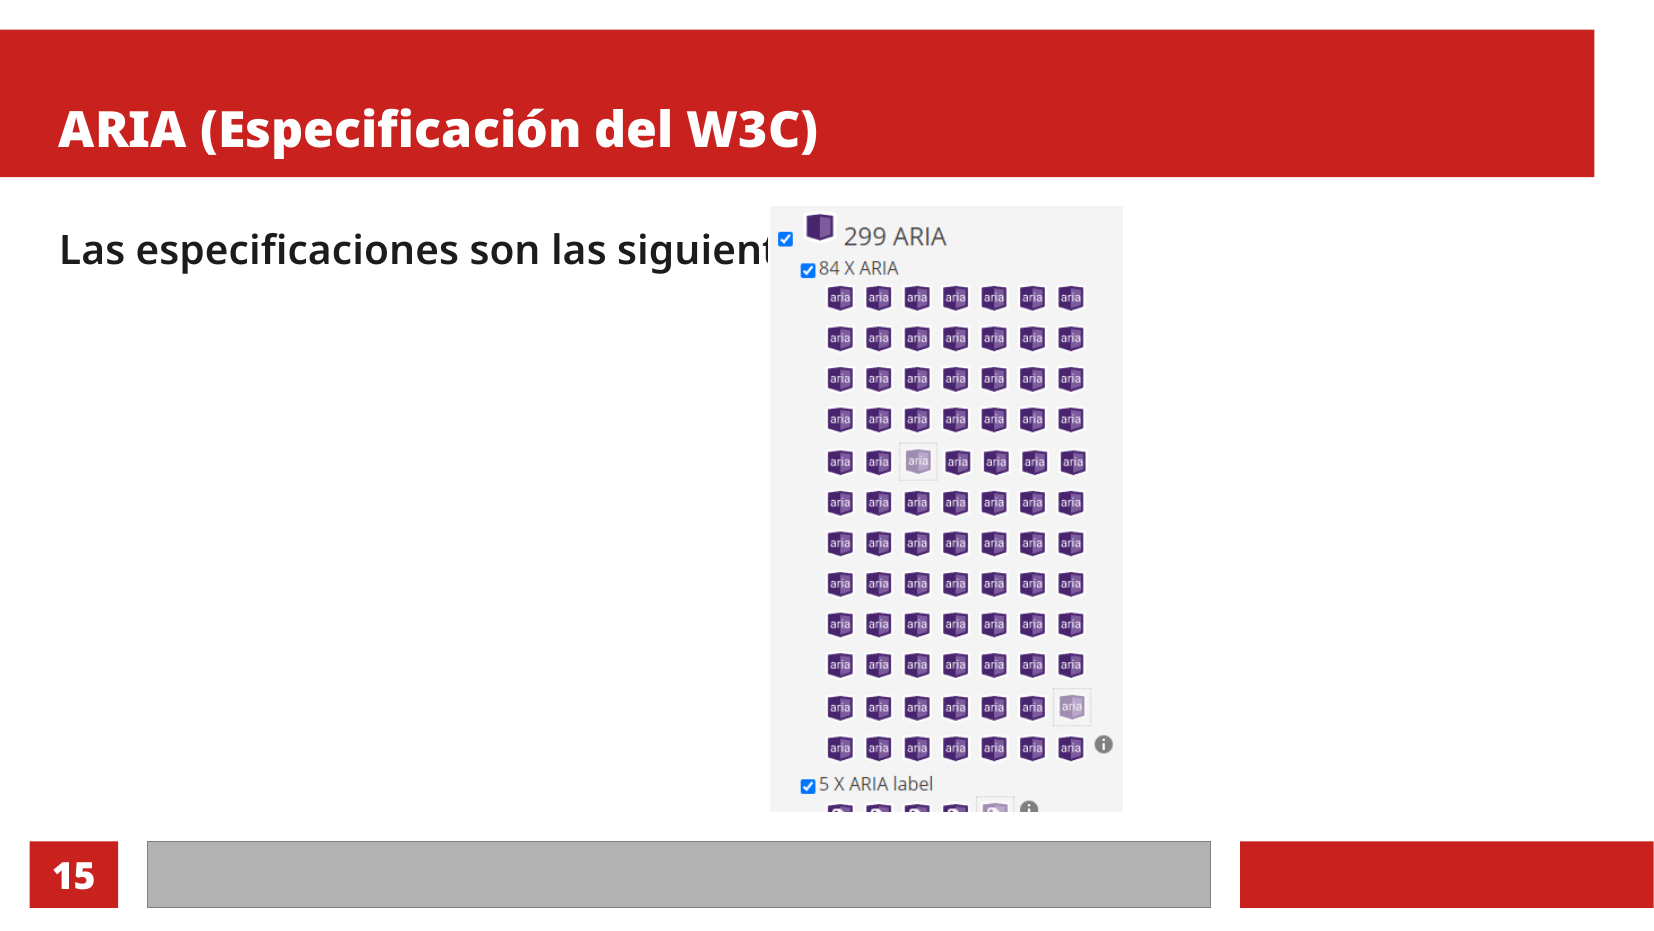

# ARIA (Especificación del W3C)
Las especificaciones son las siguientes:
15